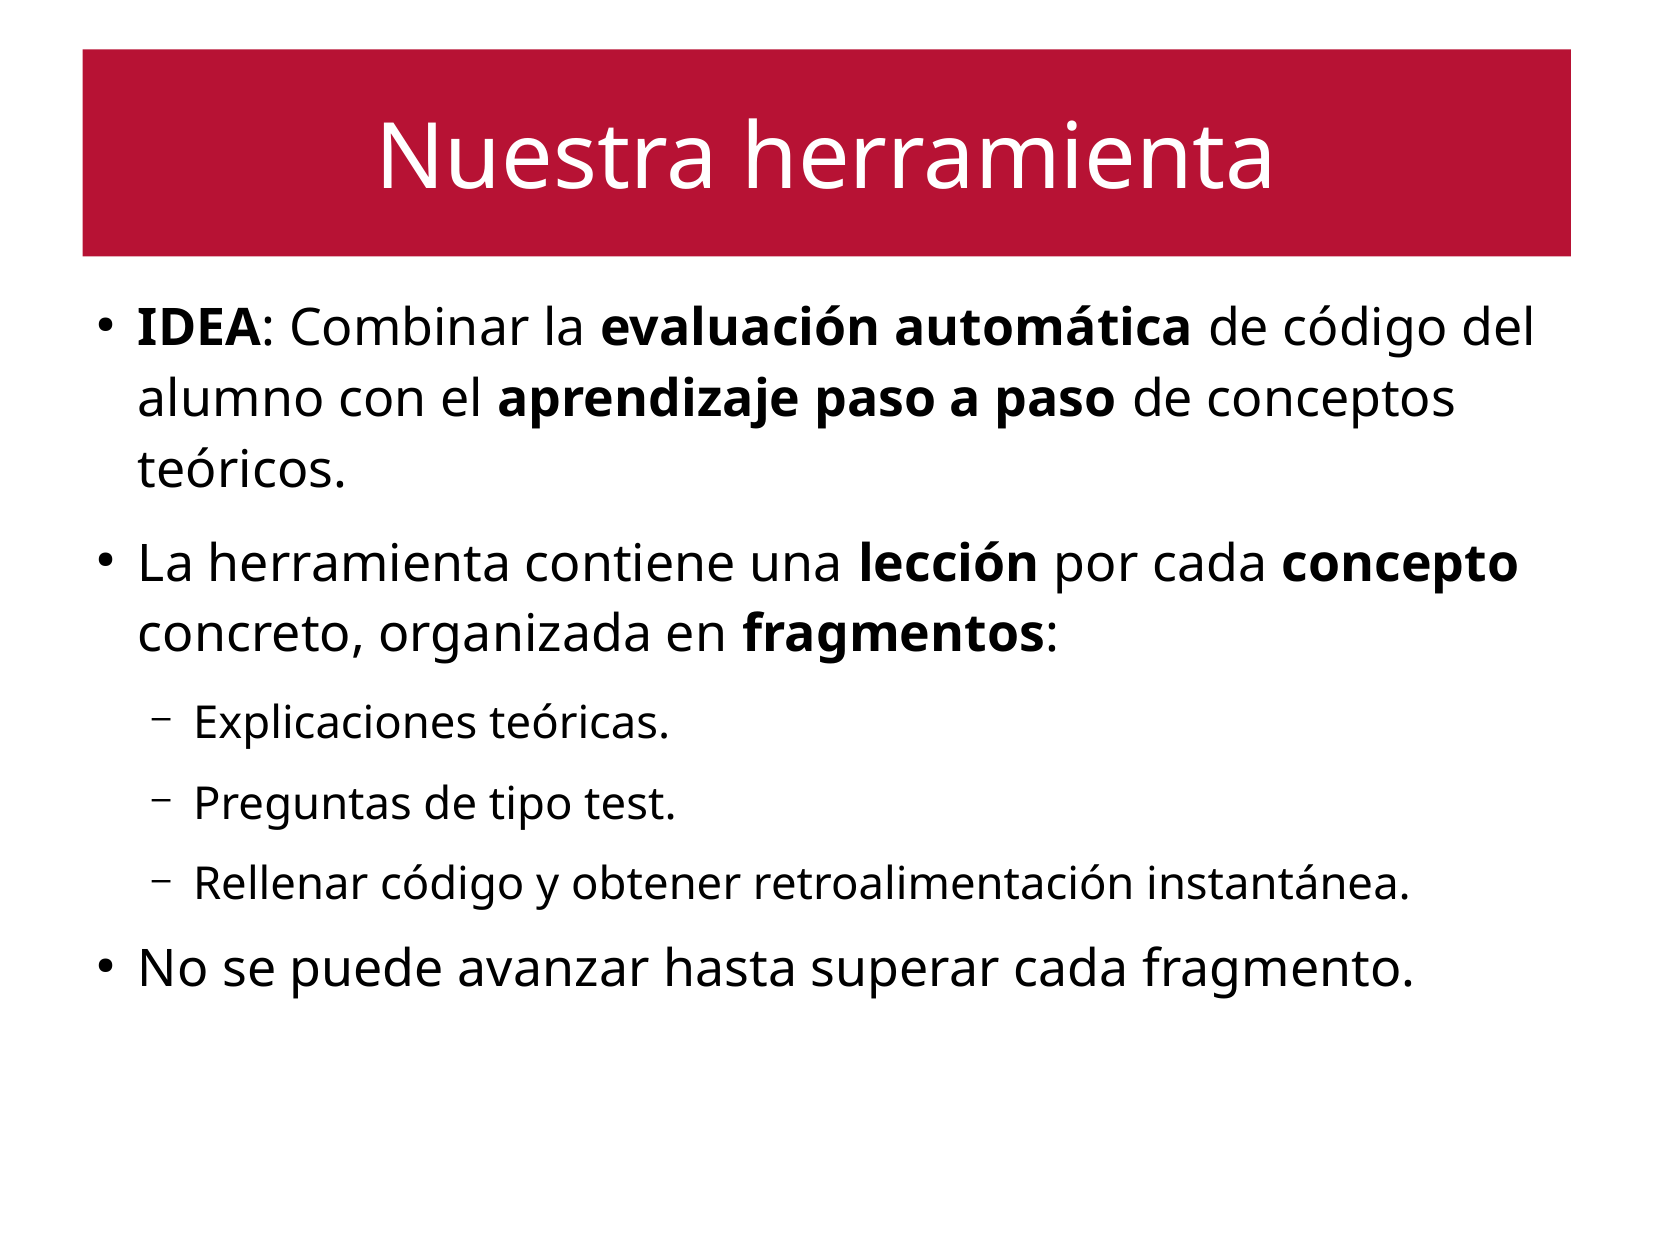

# Nuestra herramienta
IDEA: Combinar la evaluación automática de código del alumno con el aprendizaje paso a paso de conceptos teóricos.
La herramienta contiene una lección por cada concepto concreto, organizada en fragmentos:
Explicaciones teóricas.
Preguntas de tipo test.
Rellenar código y obtener retroalimentación instantánea.
No se puede avanzar hasta superar cada fragmento.